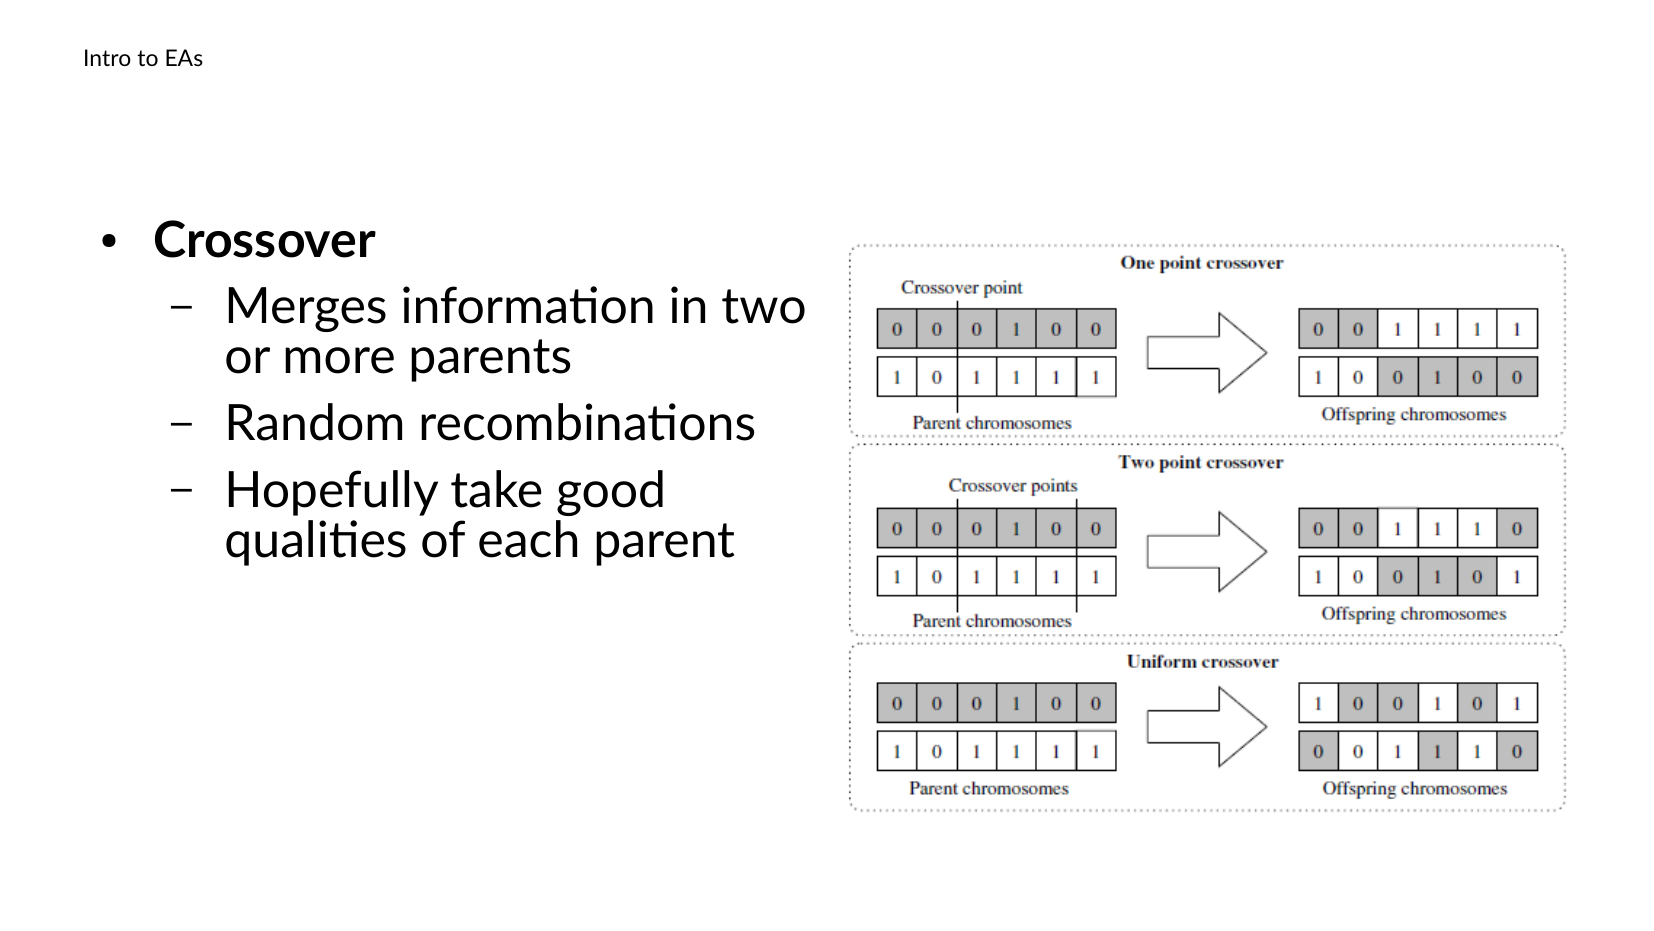

# Intro to EAs
Crossover
Merges information in two or more parents
Random recombinations
Hopefully take good qualities of each parent